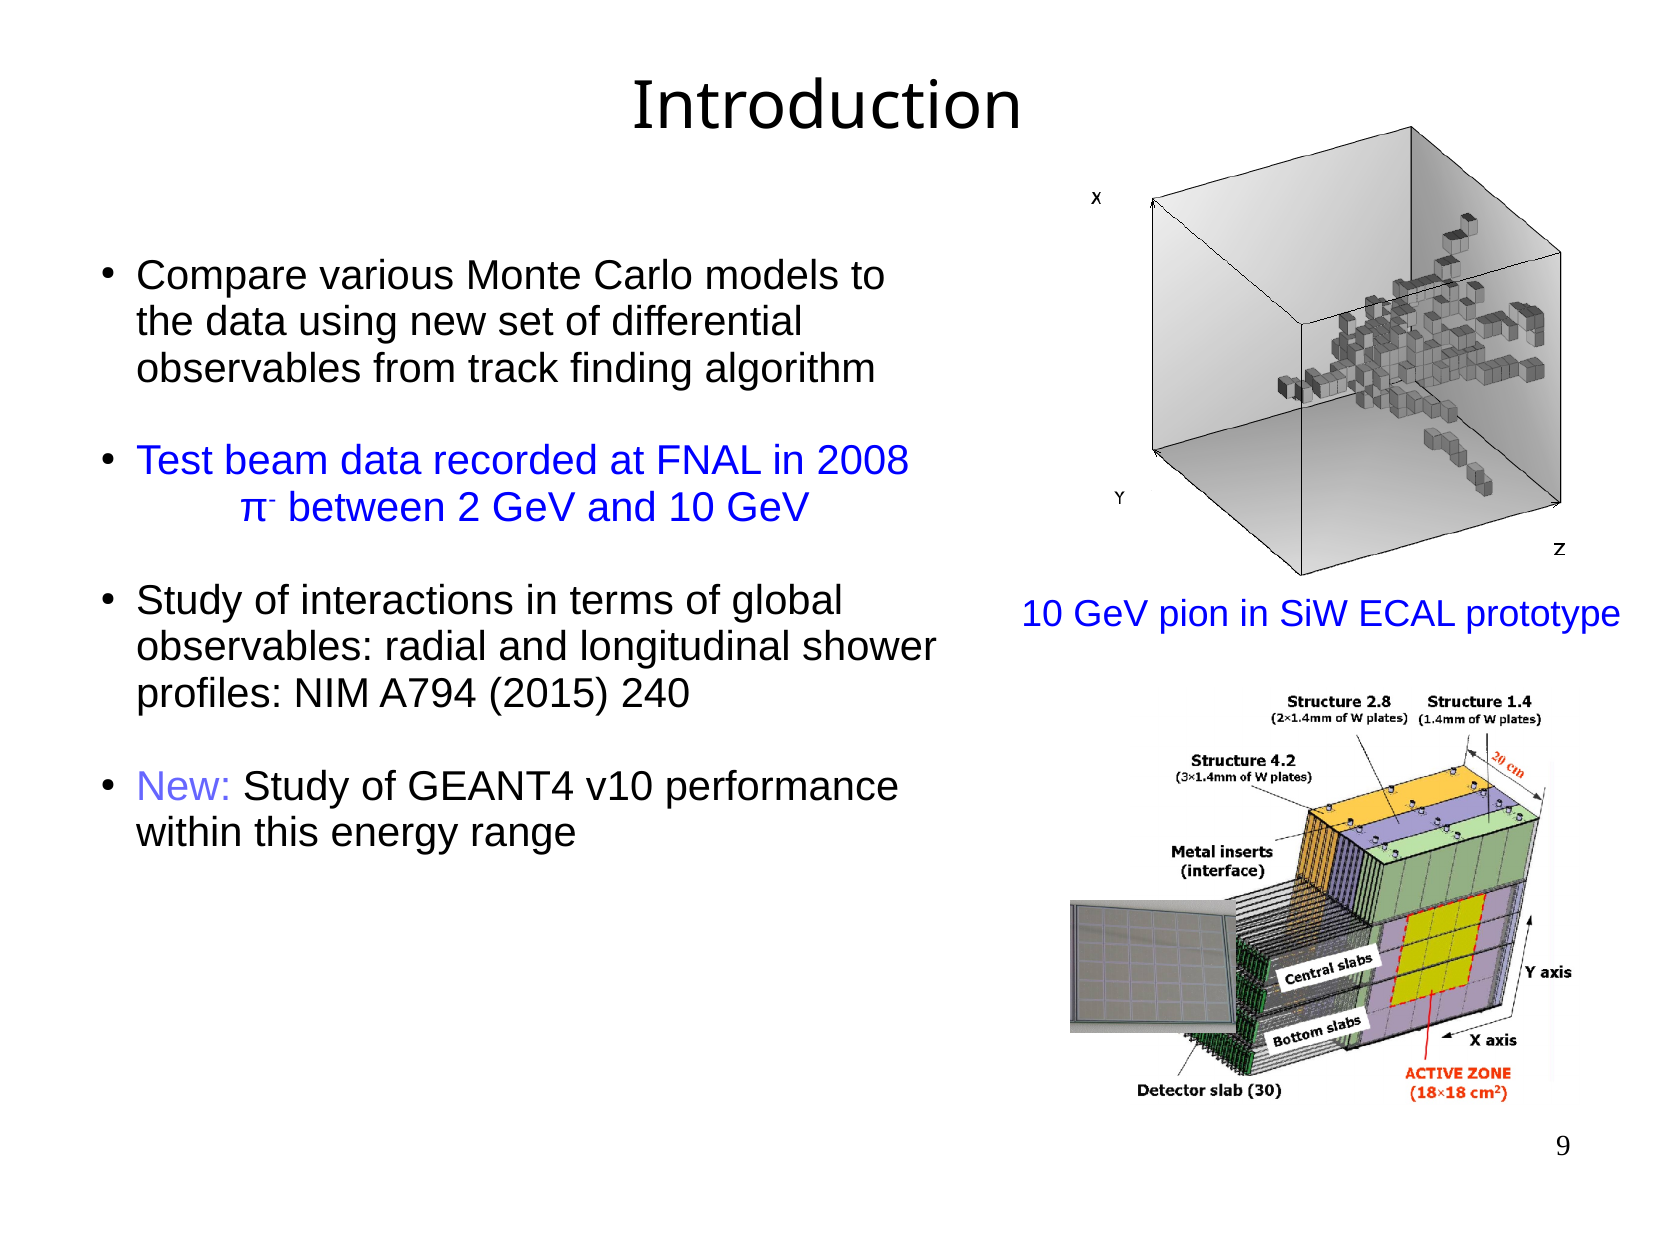

# Introduction
Compare various Monte Carlo models to the data using new set of differential observables from track finding algorithm
Test beam data recorded at FNAL in 2008 π- between 2 GeV and 10 GeV
Study of interactions in terms of global observables: radial and longitudinal shower profiles: NIM A794 (2015) 240
New: Study of GEANT4 v10 performance within this energy range
10 GeV pion in SiW ECAL prototype
9